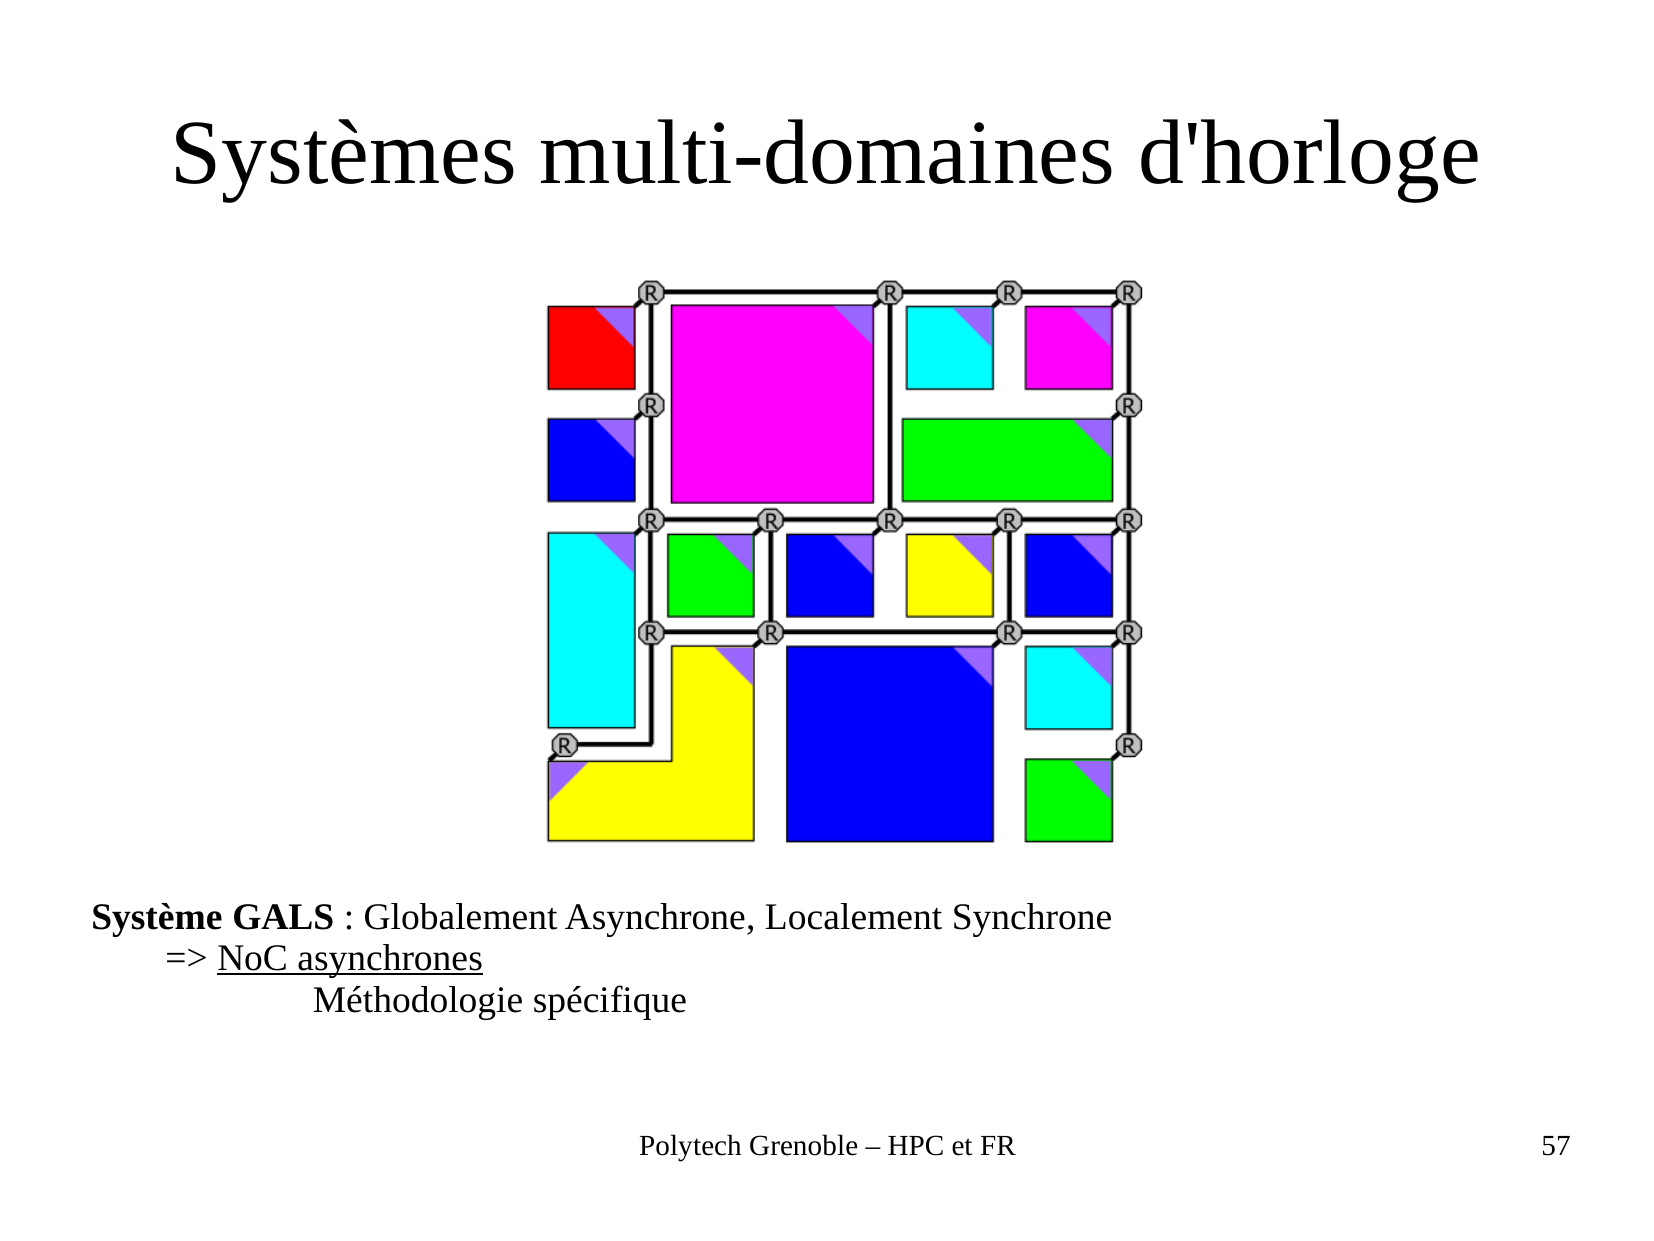

# Systèmes multi-domaines d'horloge
Système GALS : Globalement Asynchrone, Localement Synchrone
	=> NoC asynchrones
			Méthodologie spécifique
Matthieu PAYET
57